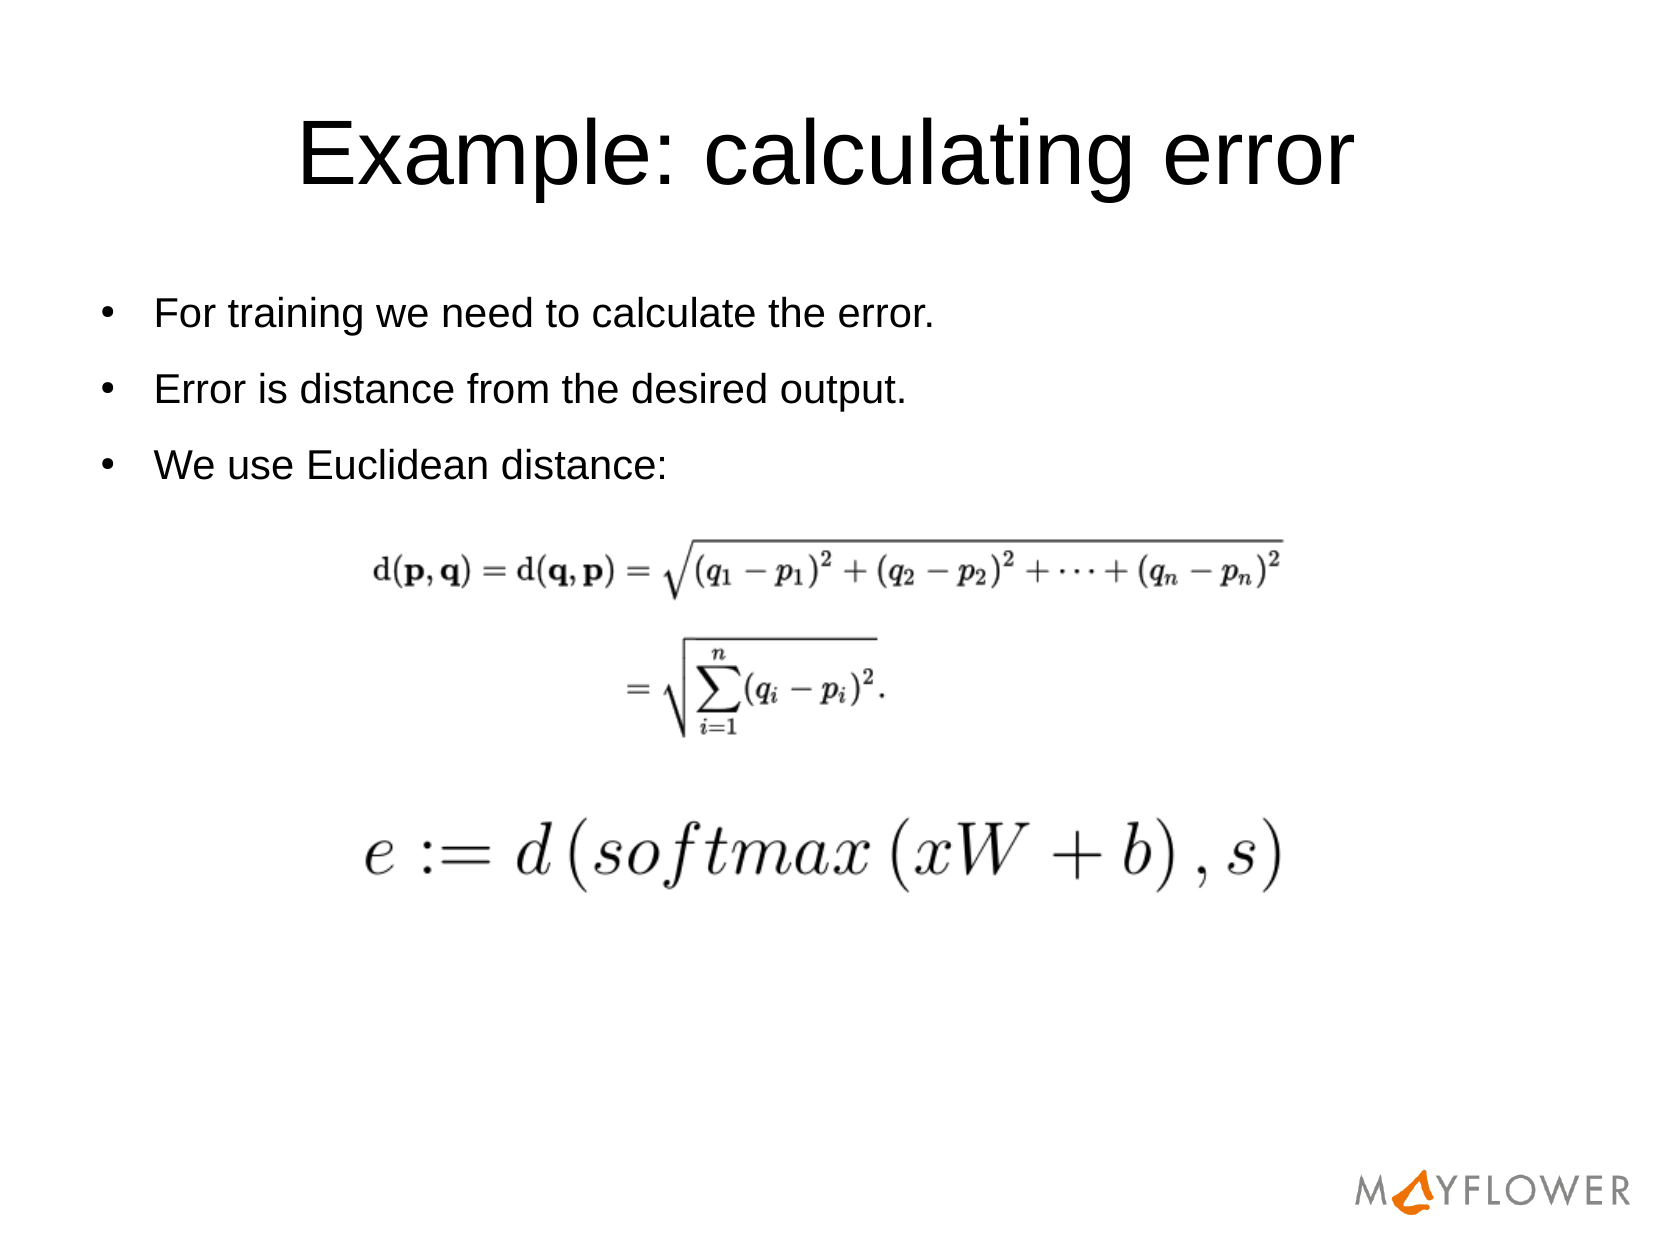

# Example: calculating error
For training we need to calculate the error.
Error is distance from the desired output.
We use Euclidean distance: